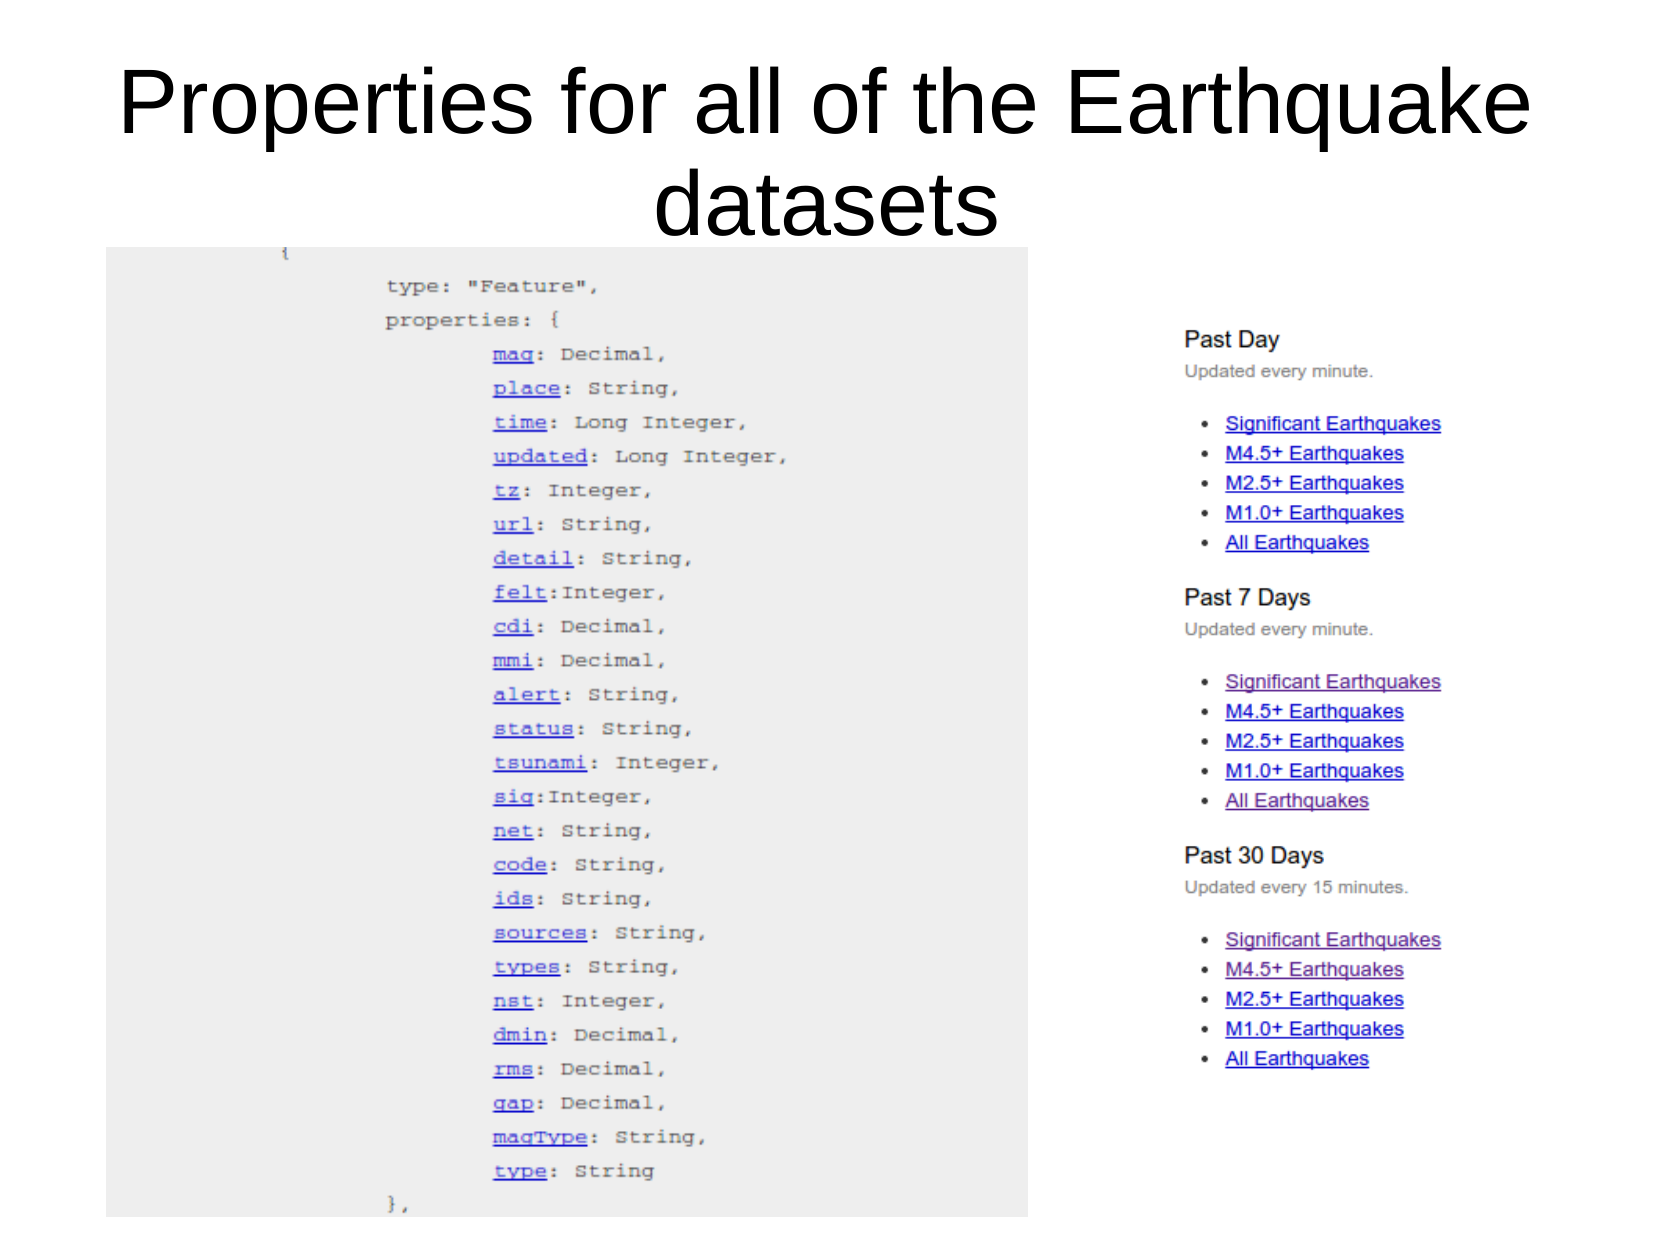

# Properties for all of the Earthquake datasets